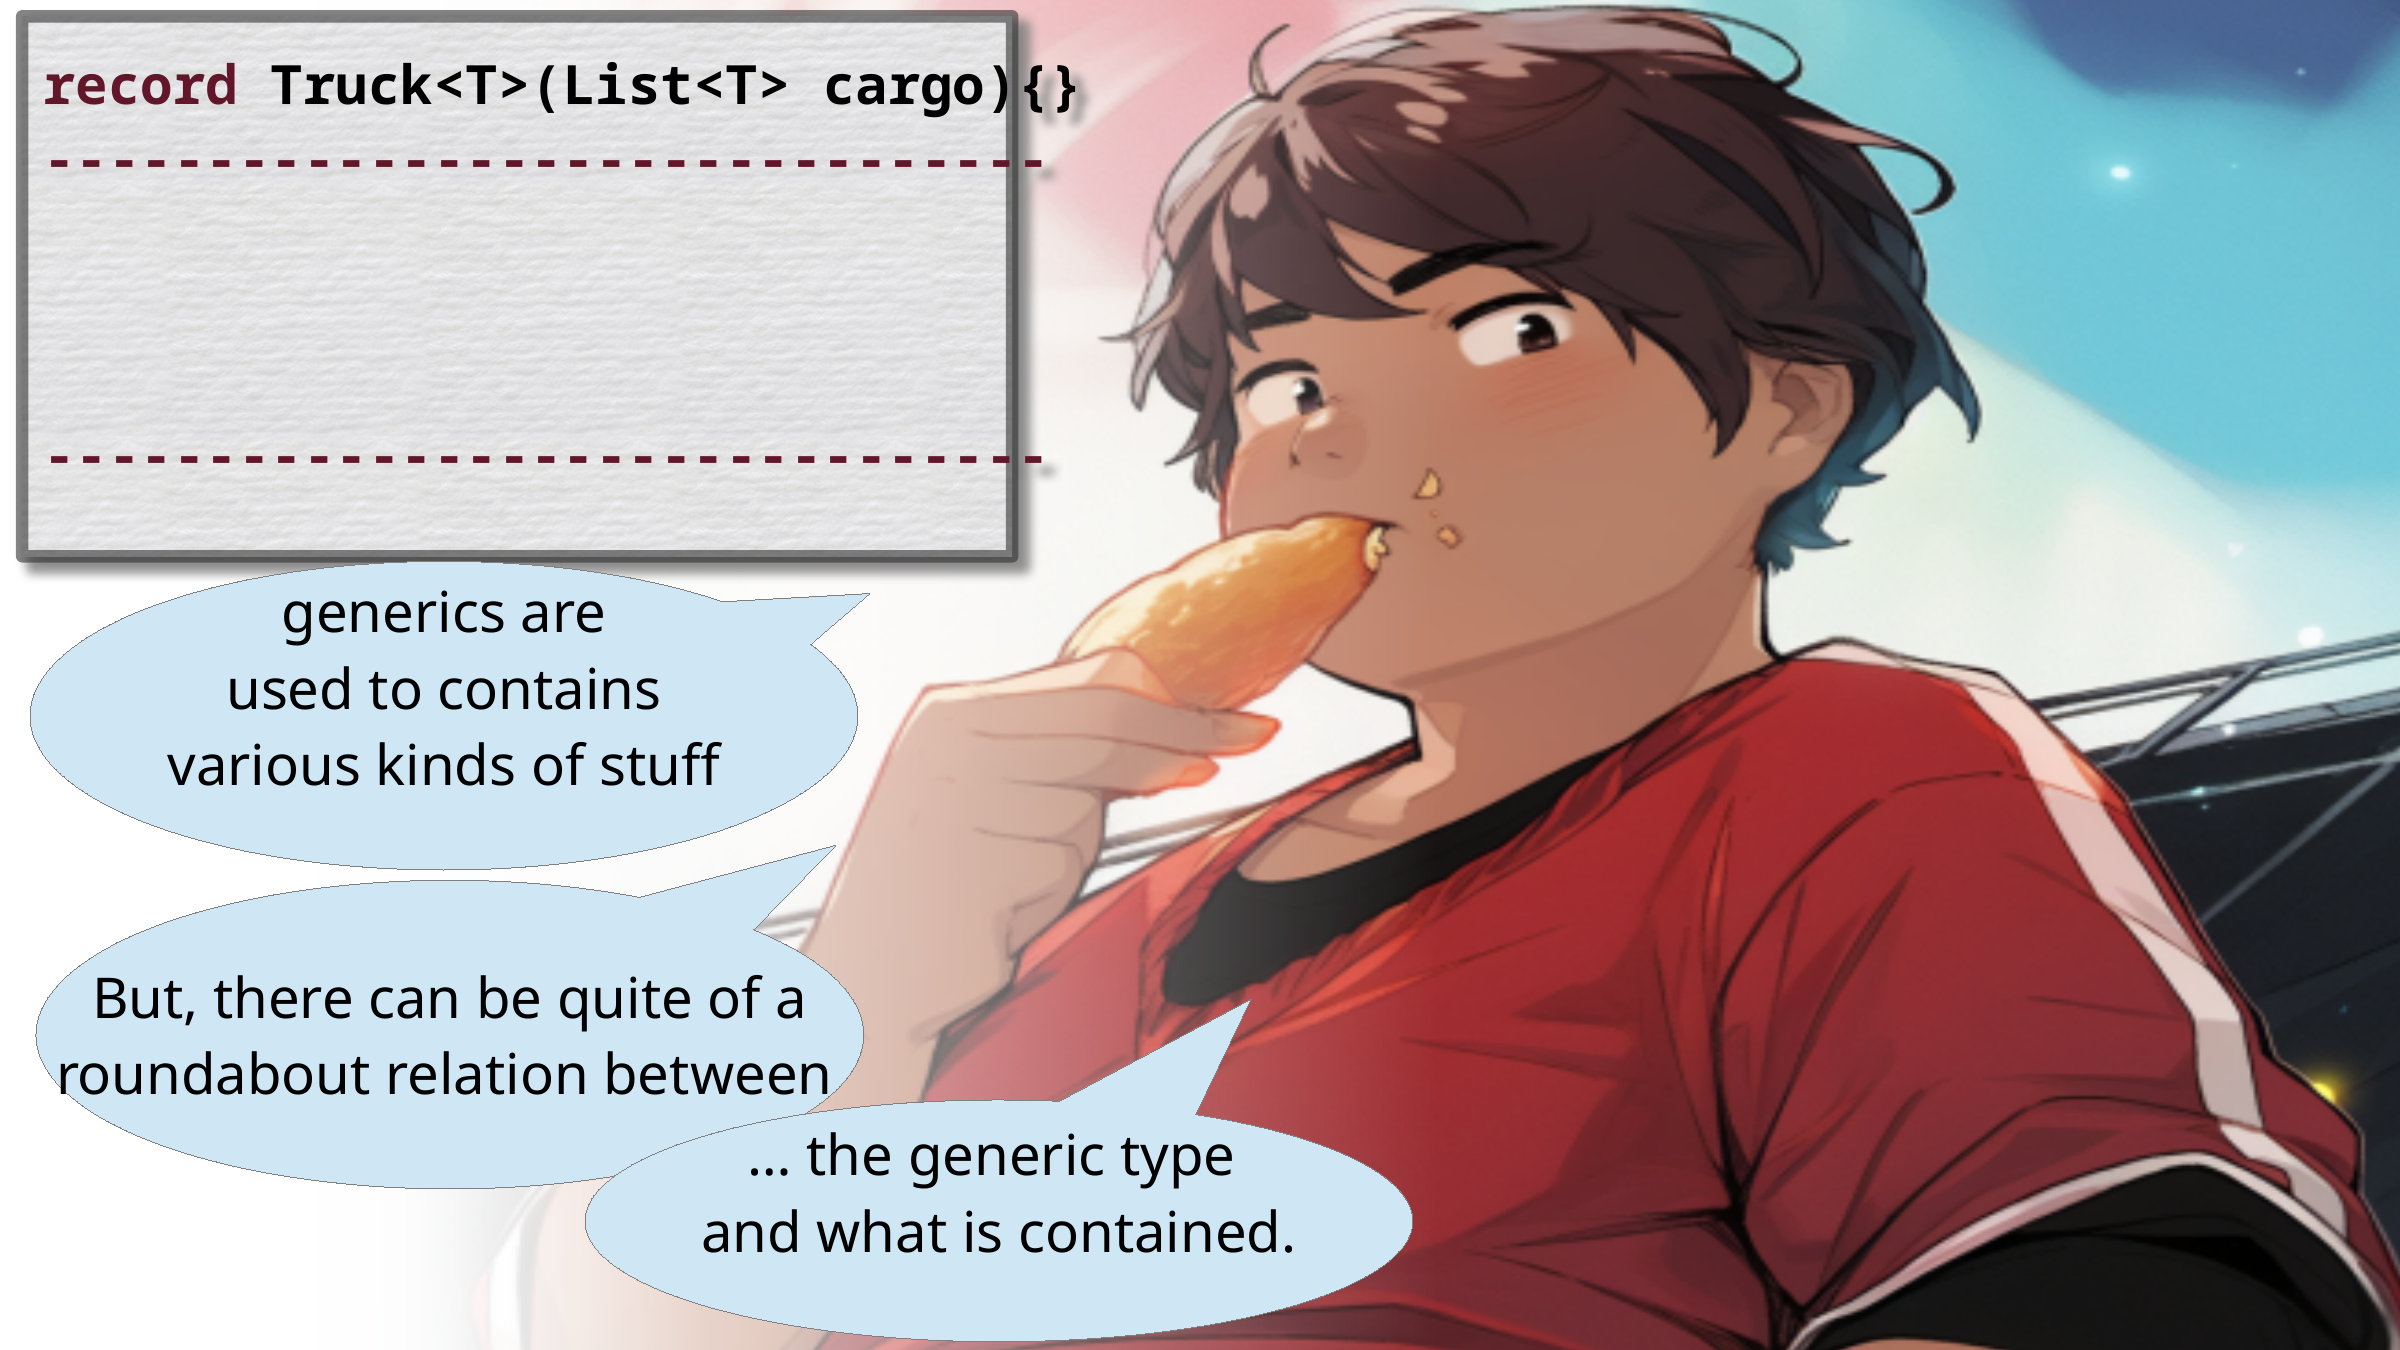

record Truck<T>(List<T> cargo){}
-------------------------------
-------------------------------
generics are
used to contains
various kinds of stuff
But, there can be quite of a
roundabout relation between
… the generic type
and what is contained.